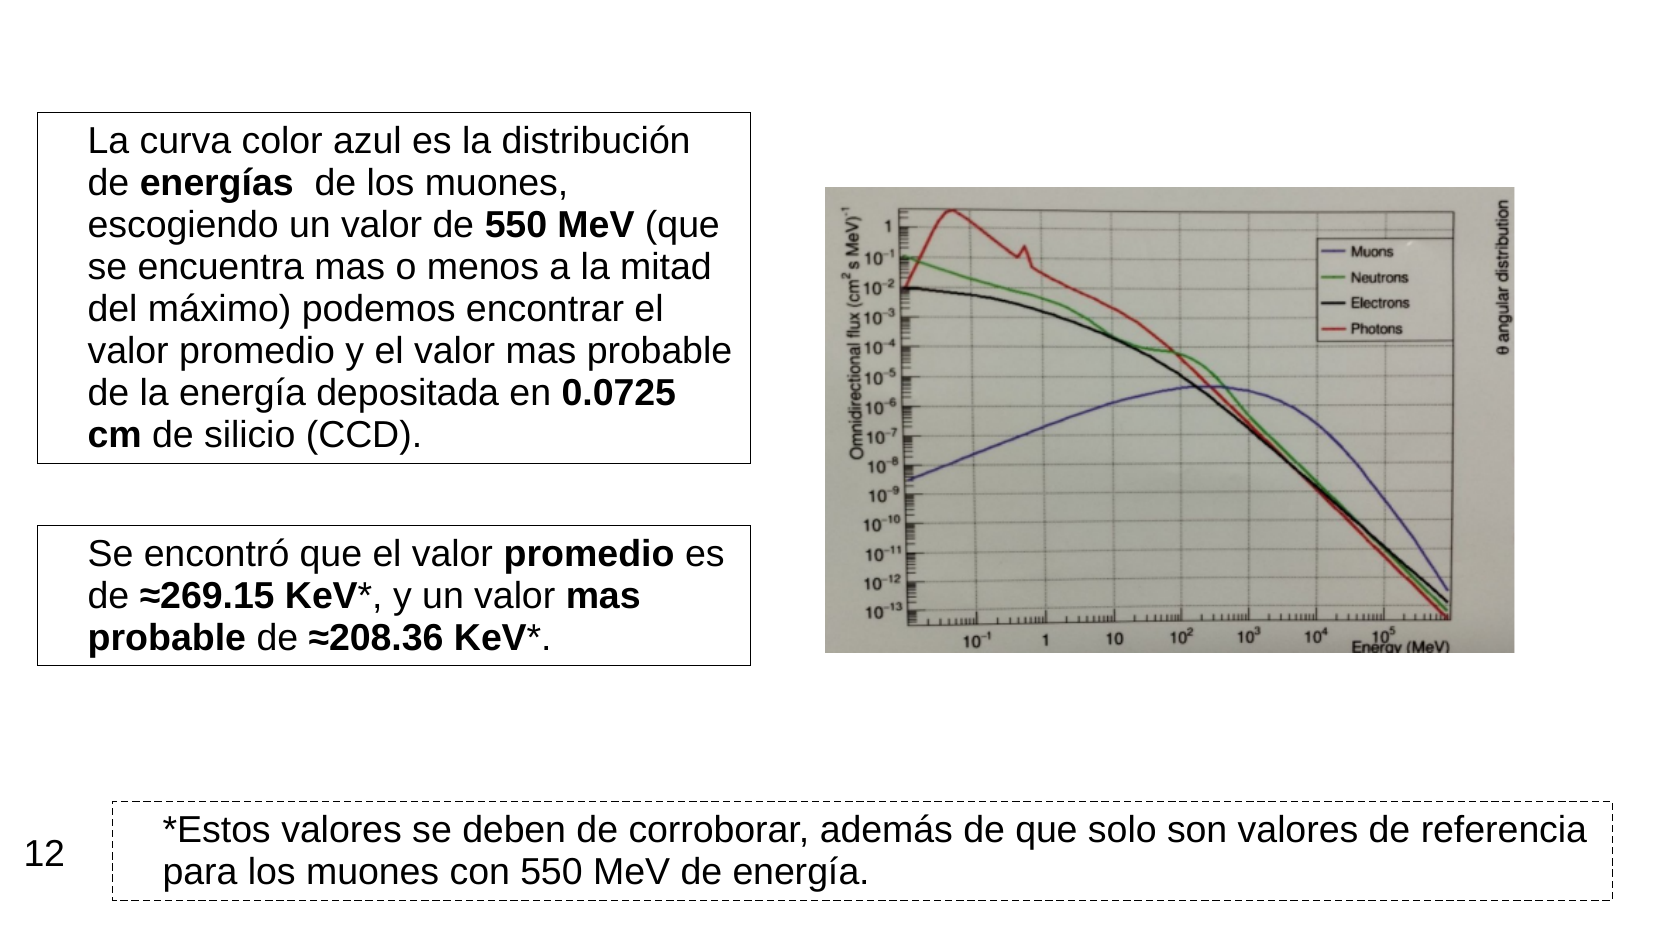

La curva color azul es la distribución de energías de los muones, escogiendo un valor de 550 MeV (que se encuentra mas o menos a la mitad del máximo) podemos encontrar el valor promedio y el valor mas probable de la energía depositada en 0.0725 cm de silicio (CCD).
Se encontró que el valor promedio es de ≈269.15 KeV*, y un valor mas probable de ≈208.36 KeV*.
*Estos valores se deben de corroborar, además de que solo son valores de referencia para los muones con 550 MeV de energía.